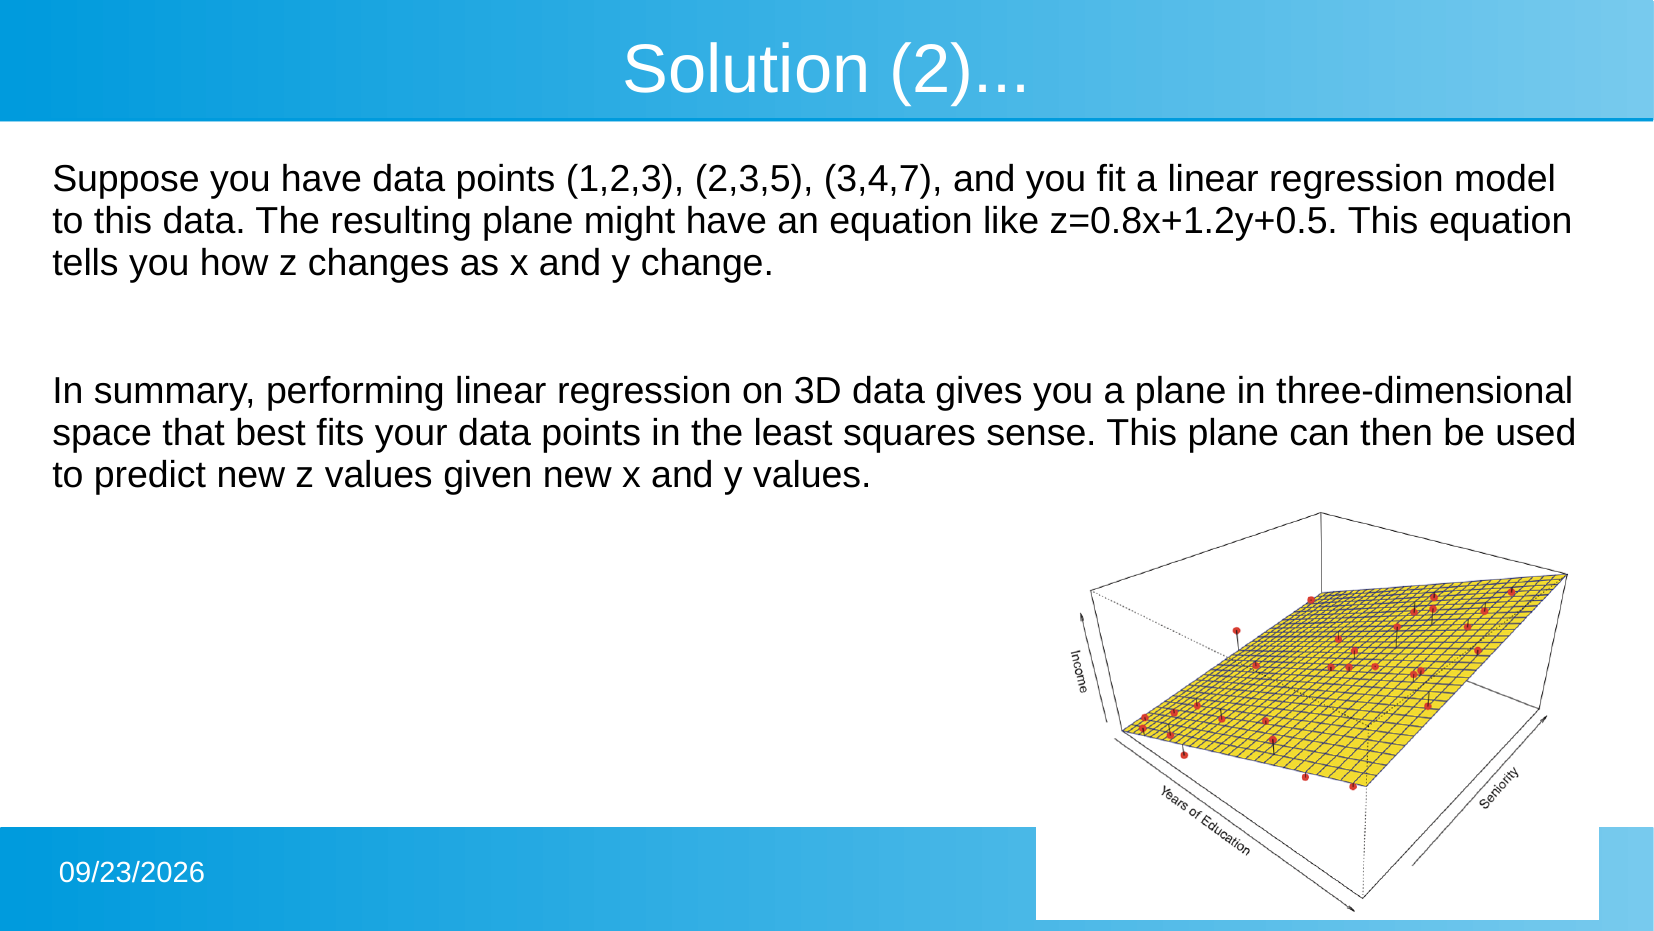

# Solution (2)...
Suppose you have data points (1,2,3), (2,3,5), (3,4,7), and you fit a linear regression model to this data. The resulting plane might have an equation like z=0.8x+1.2y+0.5. This equation tells you how z changes as x and y change.
In summary, performing linear regression on 3D data gives you a plane in three-dimensional space that best fits your data points in the least squares sense. This plane can then be used to predict new z values given new x and y values.
7